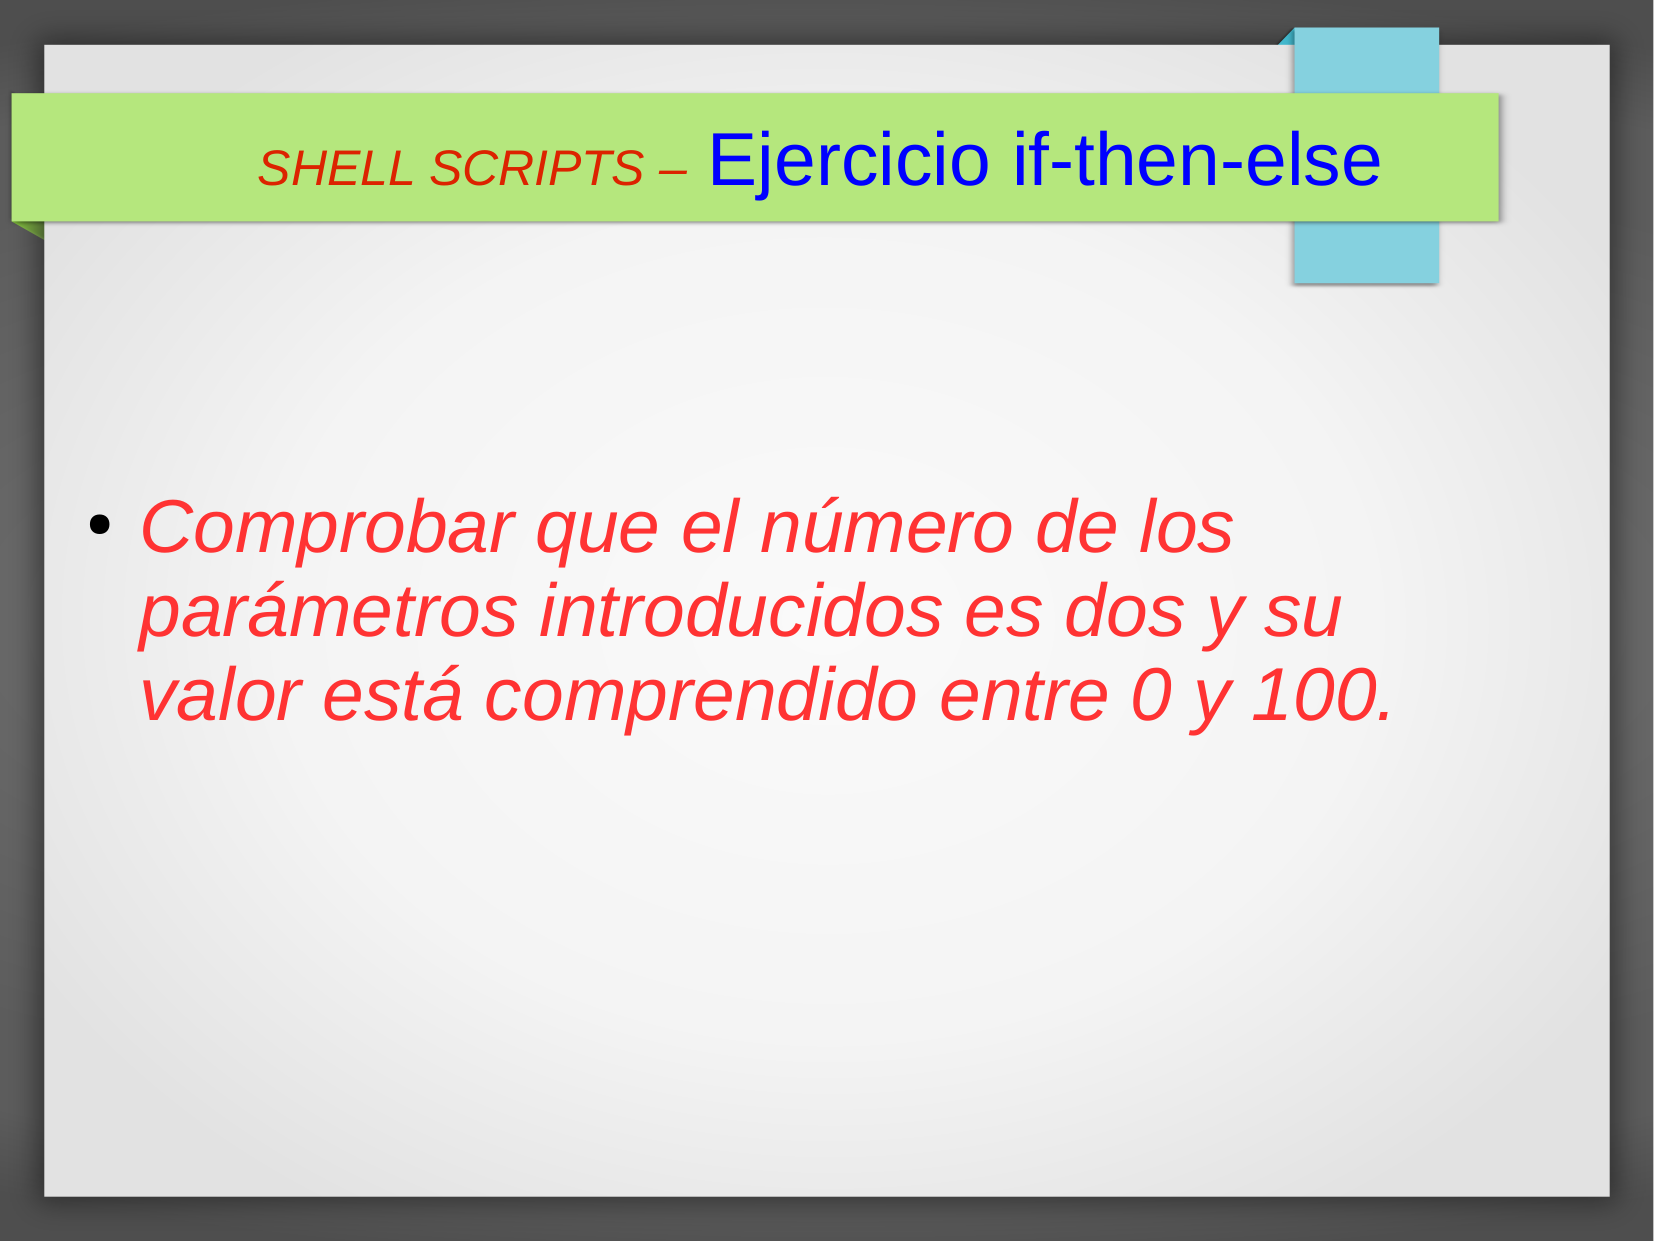

# SHELL SCRIPTS – Ejercicio if-then-else
Comprobar que el número de los parámetros introducidos es dos y su valor está comprendido entre 0 y 100.